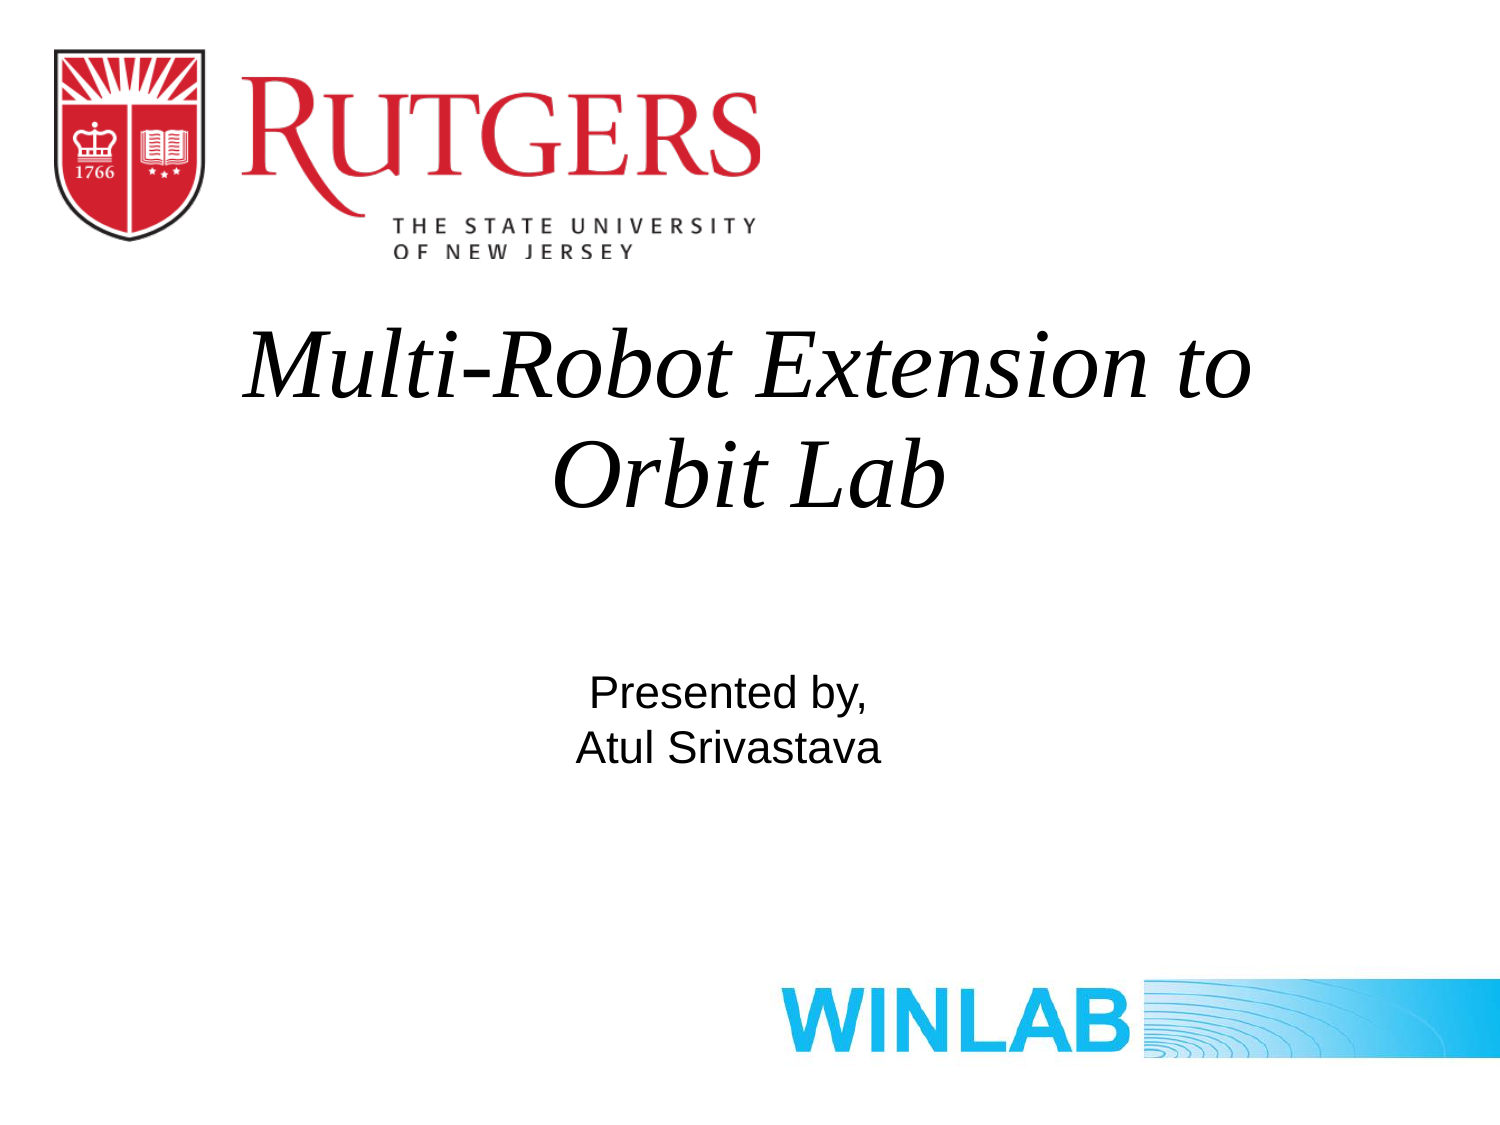

Multi-Robot Extension to Orbit Lab
Presented by,
Atul Srivastava